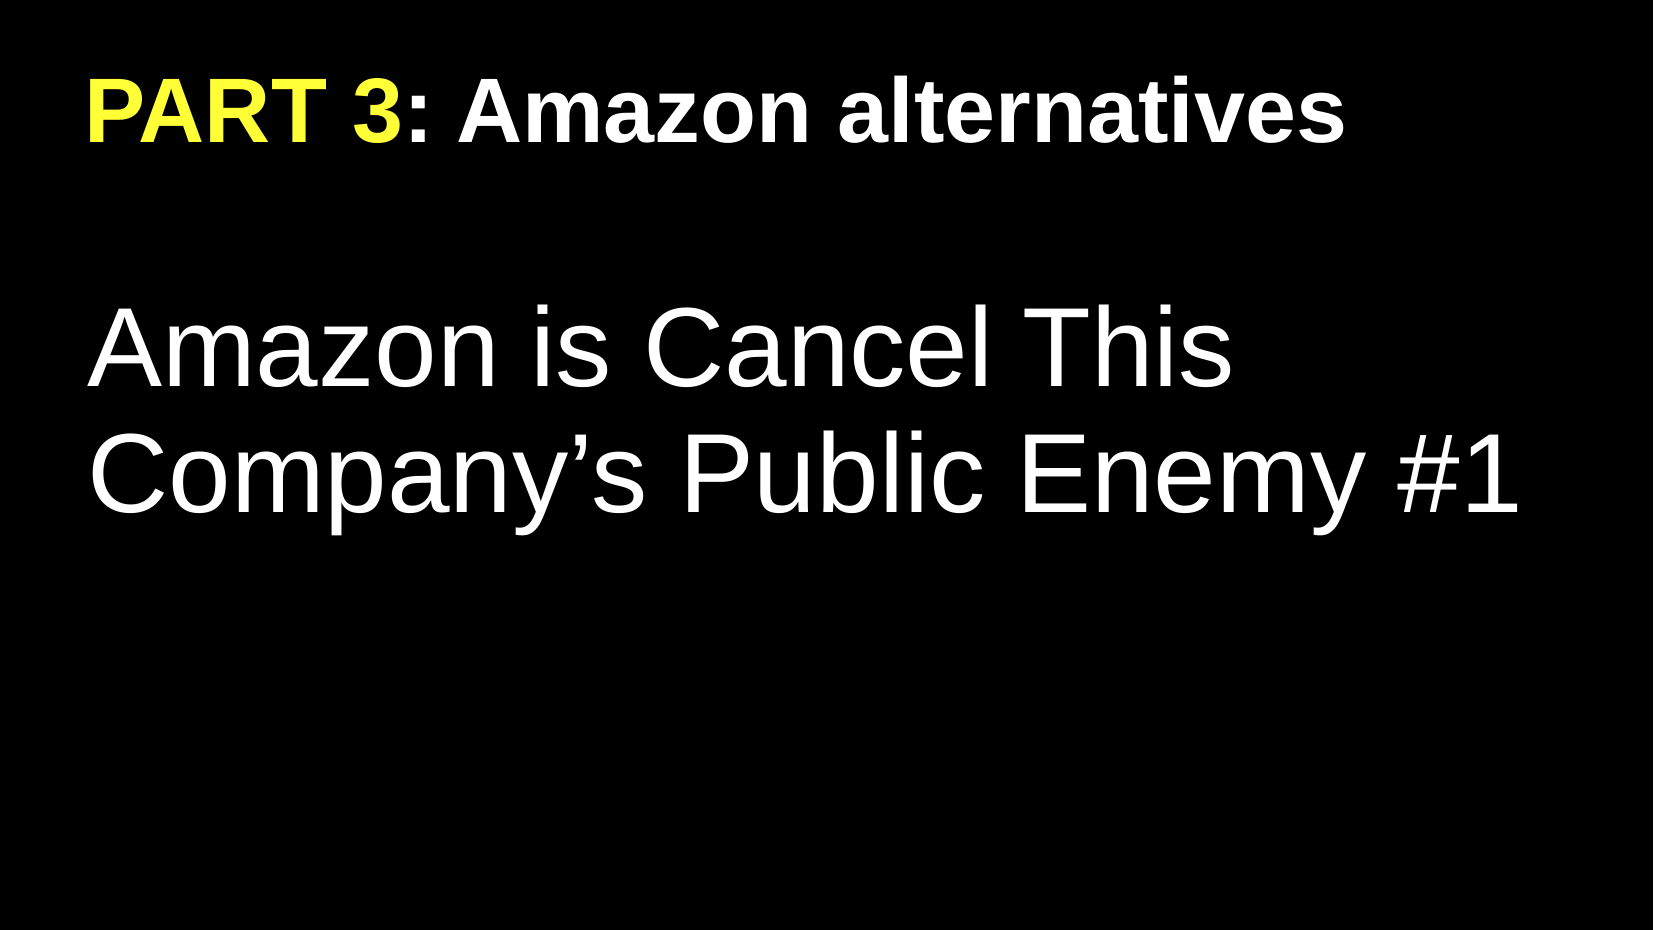

# PART 3: Amazon alternatives
Amazon is Cancel This Company’s Public Enemy #1